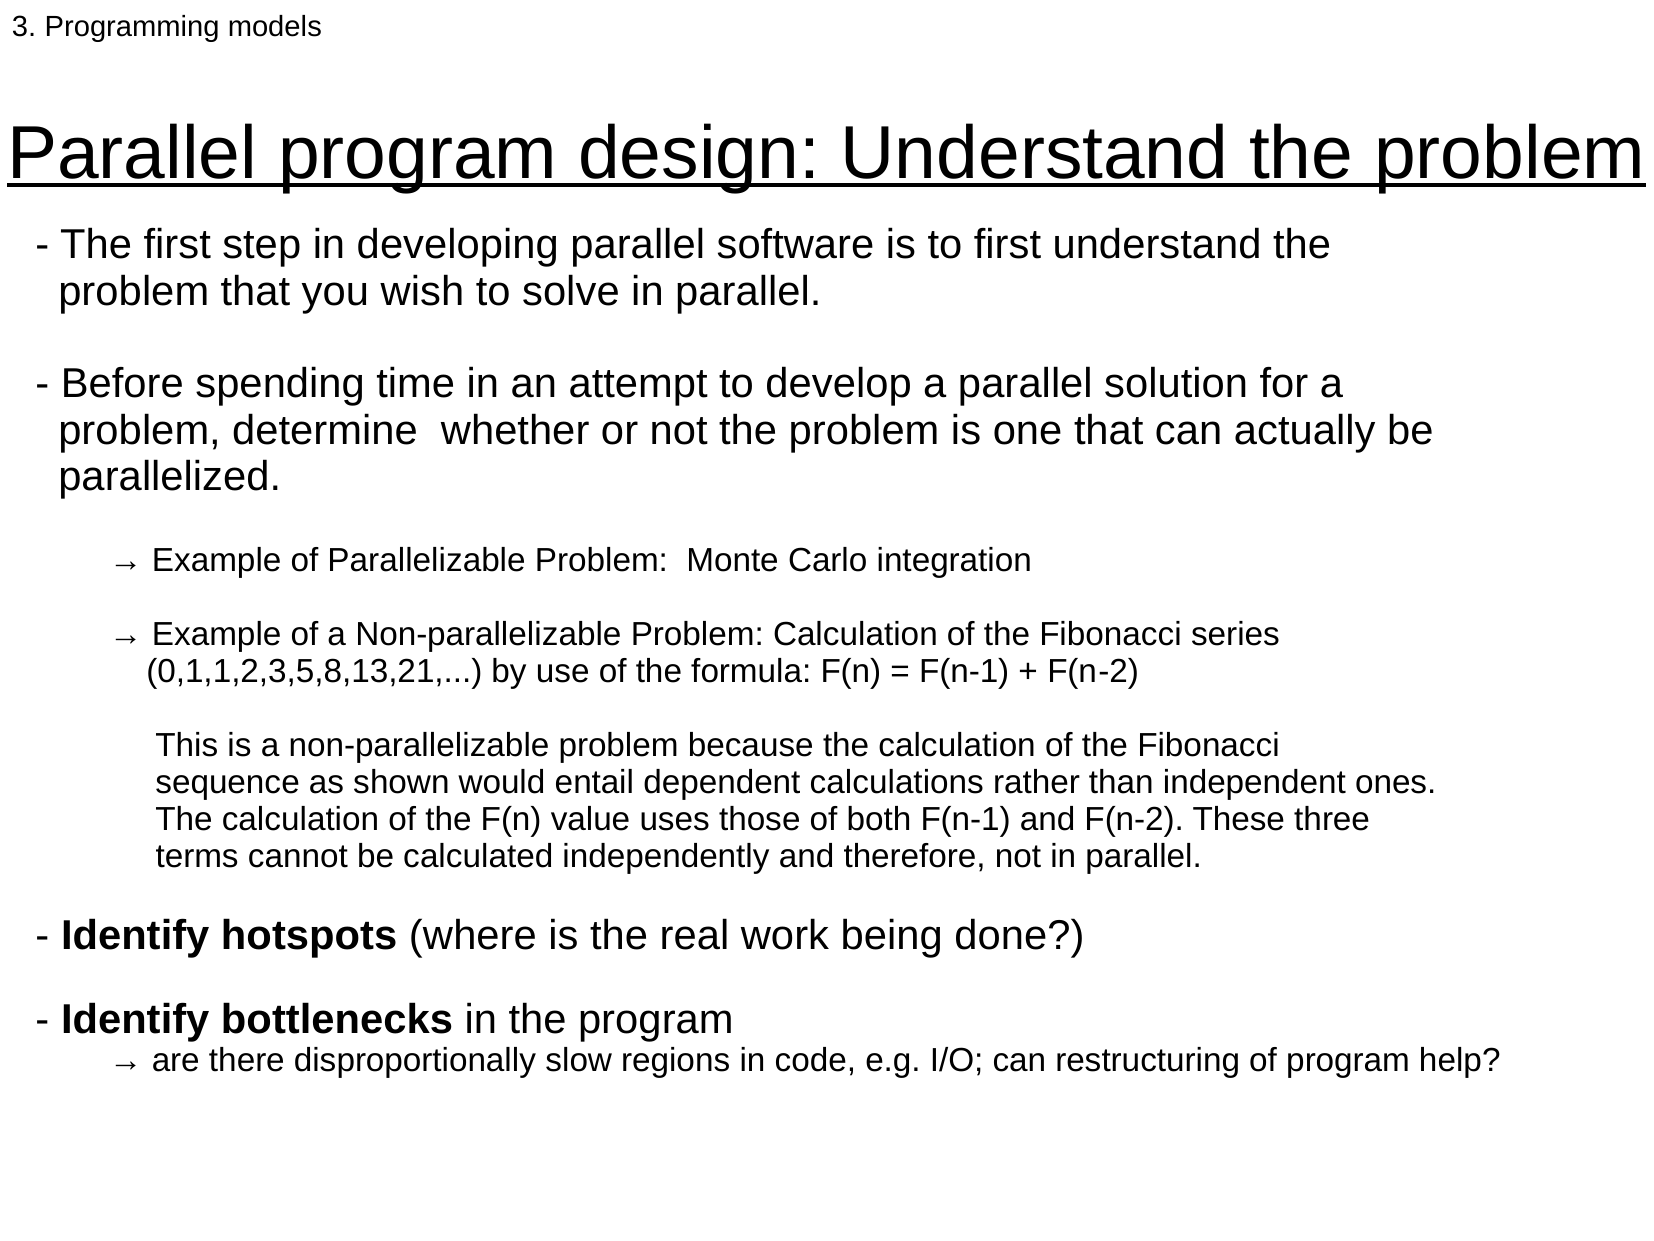

3. Programming models
# Parallel program design: Understand the problem
- The first step in developing parallel software is to first understand the
 problem that you wish to solve in parallel.
- Before spending time in an attempt to develop a parallel solution for a
 problem, determine whether or not the problem is one that can actually be
 parallelized.
	→ Example of Parallelizable Problem: Monte Carlo integration
	→ Example of a Non-parallelizable Problem: Calculation of the Fibonacci series
 (0,1,1,2,3,5,8,13,21,...) by use of the formula: F(n) = F(n-1) + F(n­-2)
	 This is a non-parallelizable problem because the calculation of the Fibonacci
	 sequence as shown would entail dependent calculations rather than independent ones.
	 The calculation of the F(n) value uses those of both F(n-1) and F(n-2). These three
 terms cannot be calculated independently and therefore, not in parallel.
- Identify hotspots (where is the real work being done?)
- Identify bottlenecks in the program
	→ are there disproportionally slow regions in code, e.g. I/O; can restructuring of program help?